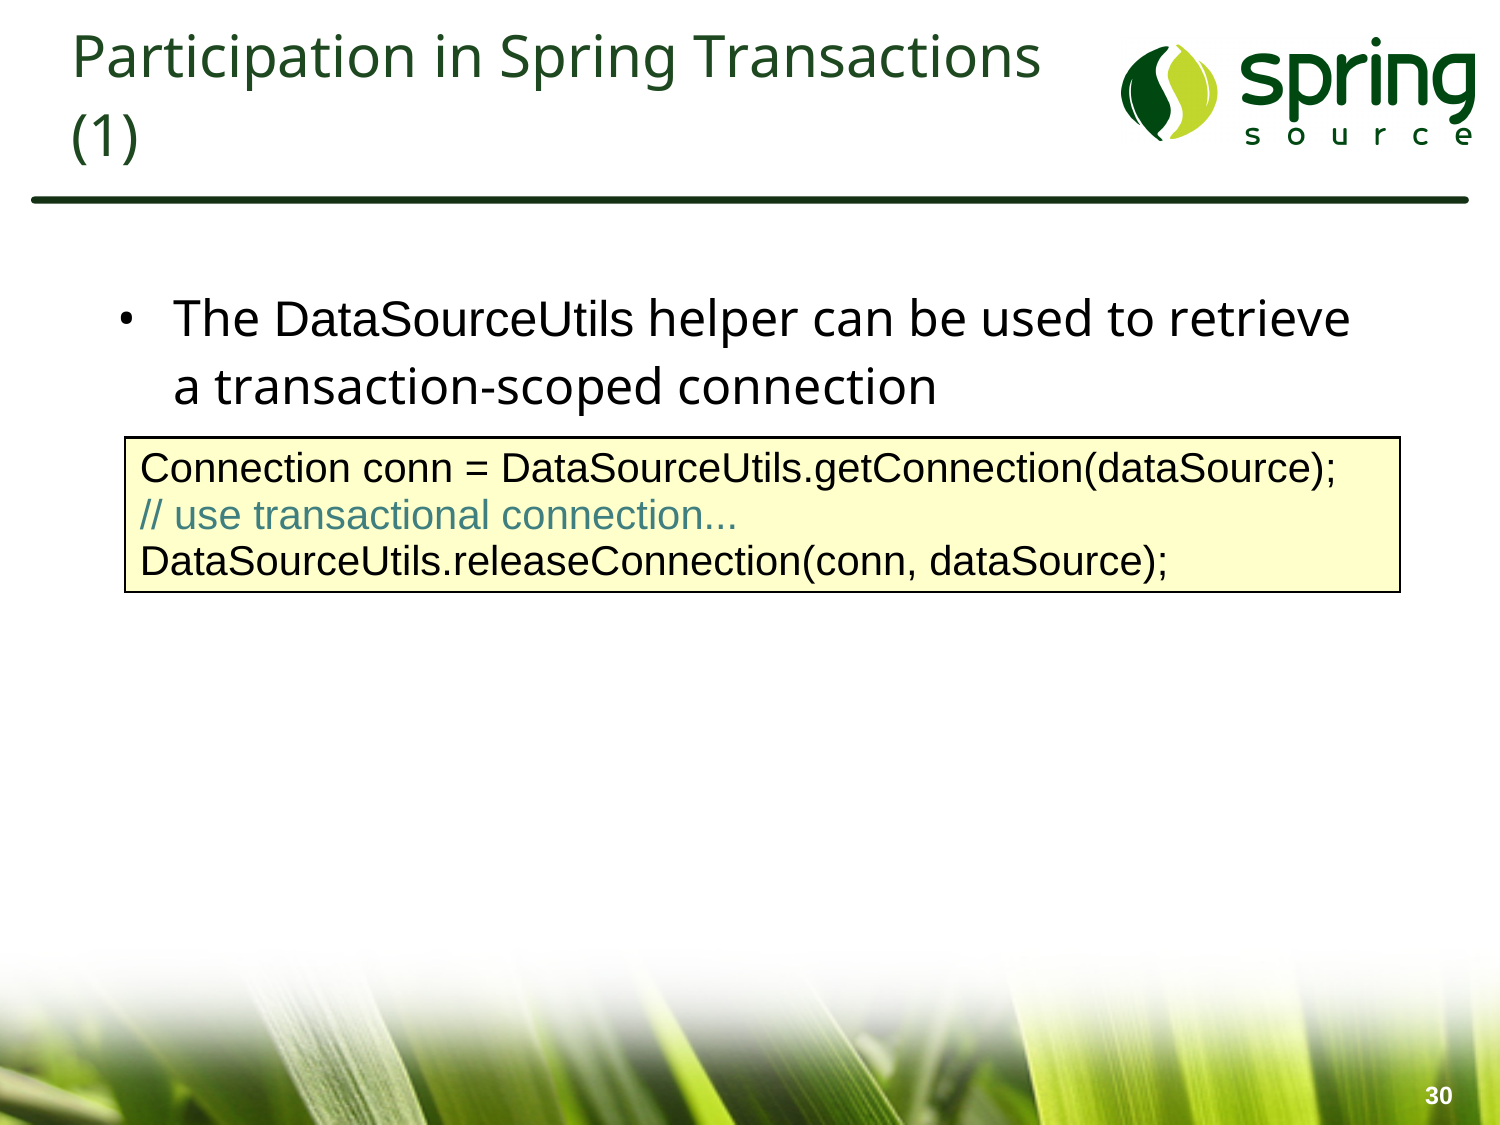

# Participation in Spring Transactions (1)
The DataSourceUtils helper can be used to retrieve a transaction-scoped connection
Connection conn = DataSourceUtils.getConnection(dataSource);
// use transactional connection...
DataSourceUtils.releaseConnection(conn, dataSource);